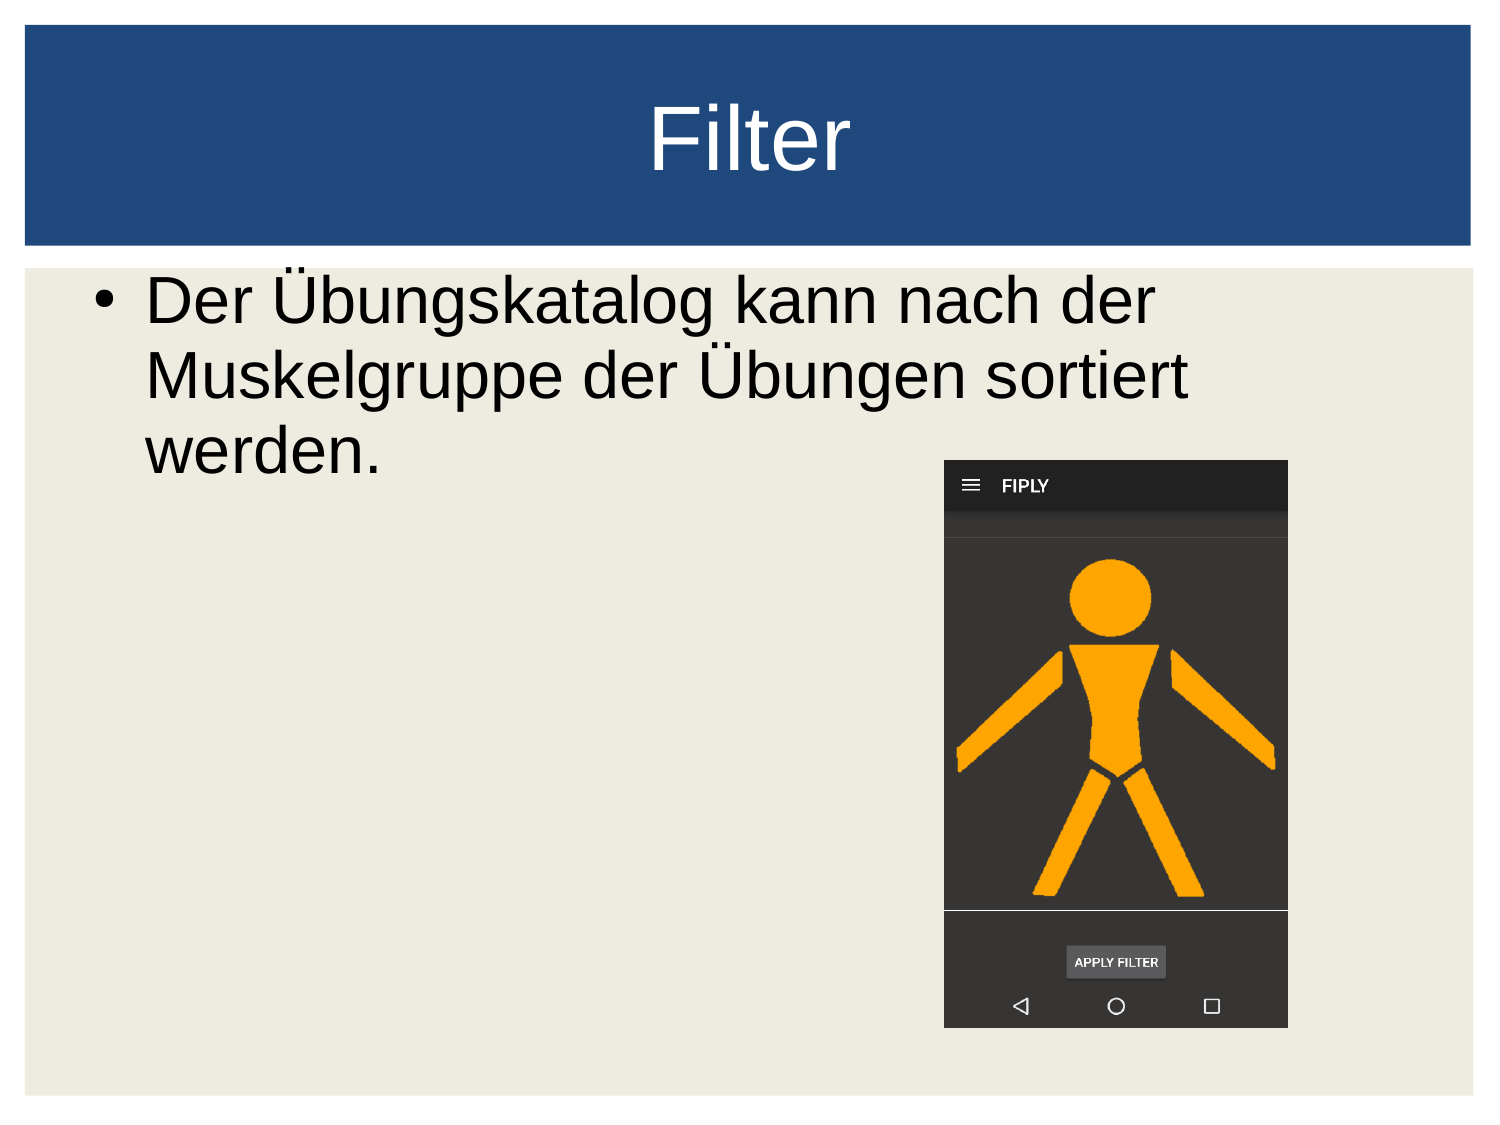

# Filter
Der Übungskatalog kann nach der Muskelgruppe der Übungen sortiert werden.